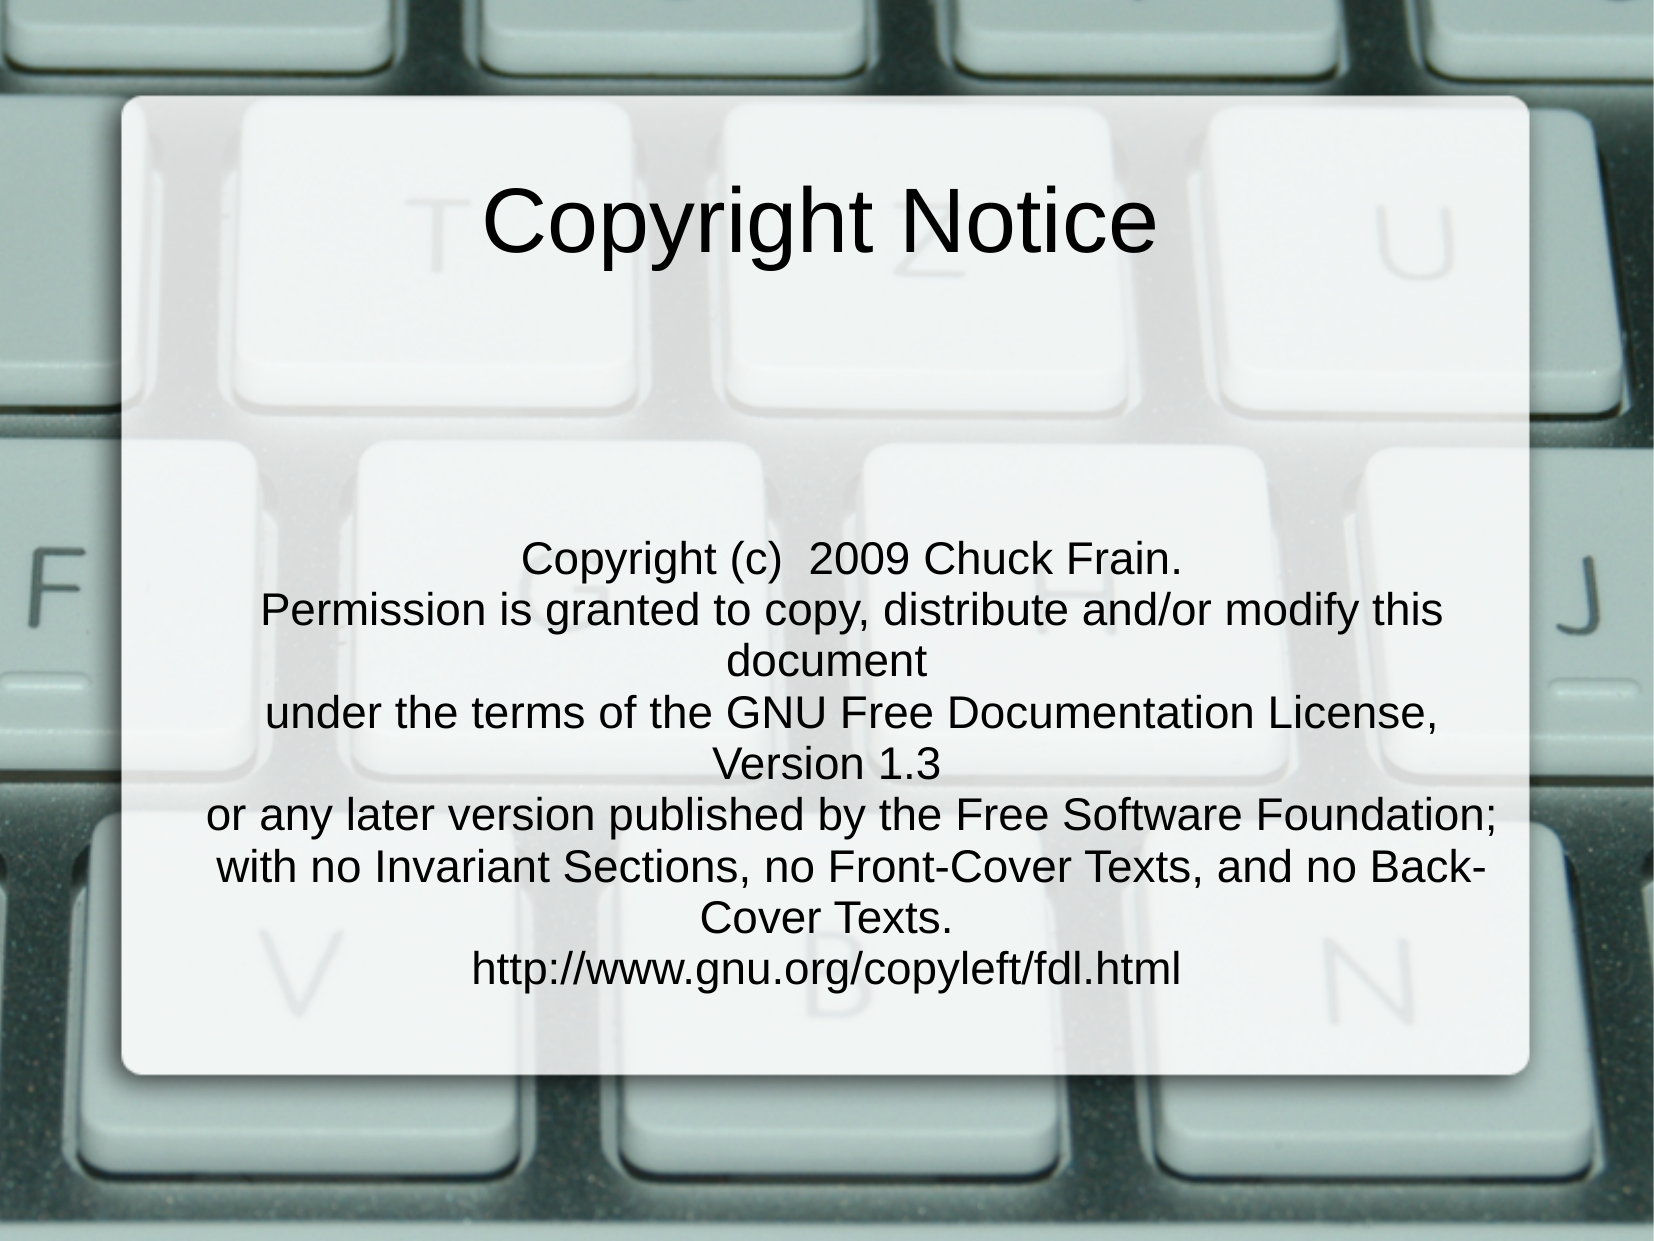

# Copyright Notice
 Copyright (c) 2009 Chuck Frain.
 Permission is granted to copy, distribute and/or modify this document
 under the terms of the GNU Free Documentation License, Version 1.3
 or any later version published by the Free Software Foundation;
 with no Invariant Sections, no Front-Cover Texts, and no Back-Cover Texts.
http://www.gnu.org/copyleft/fdl.html